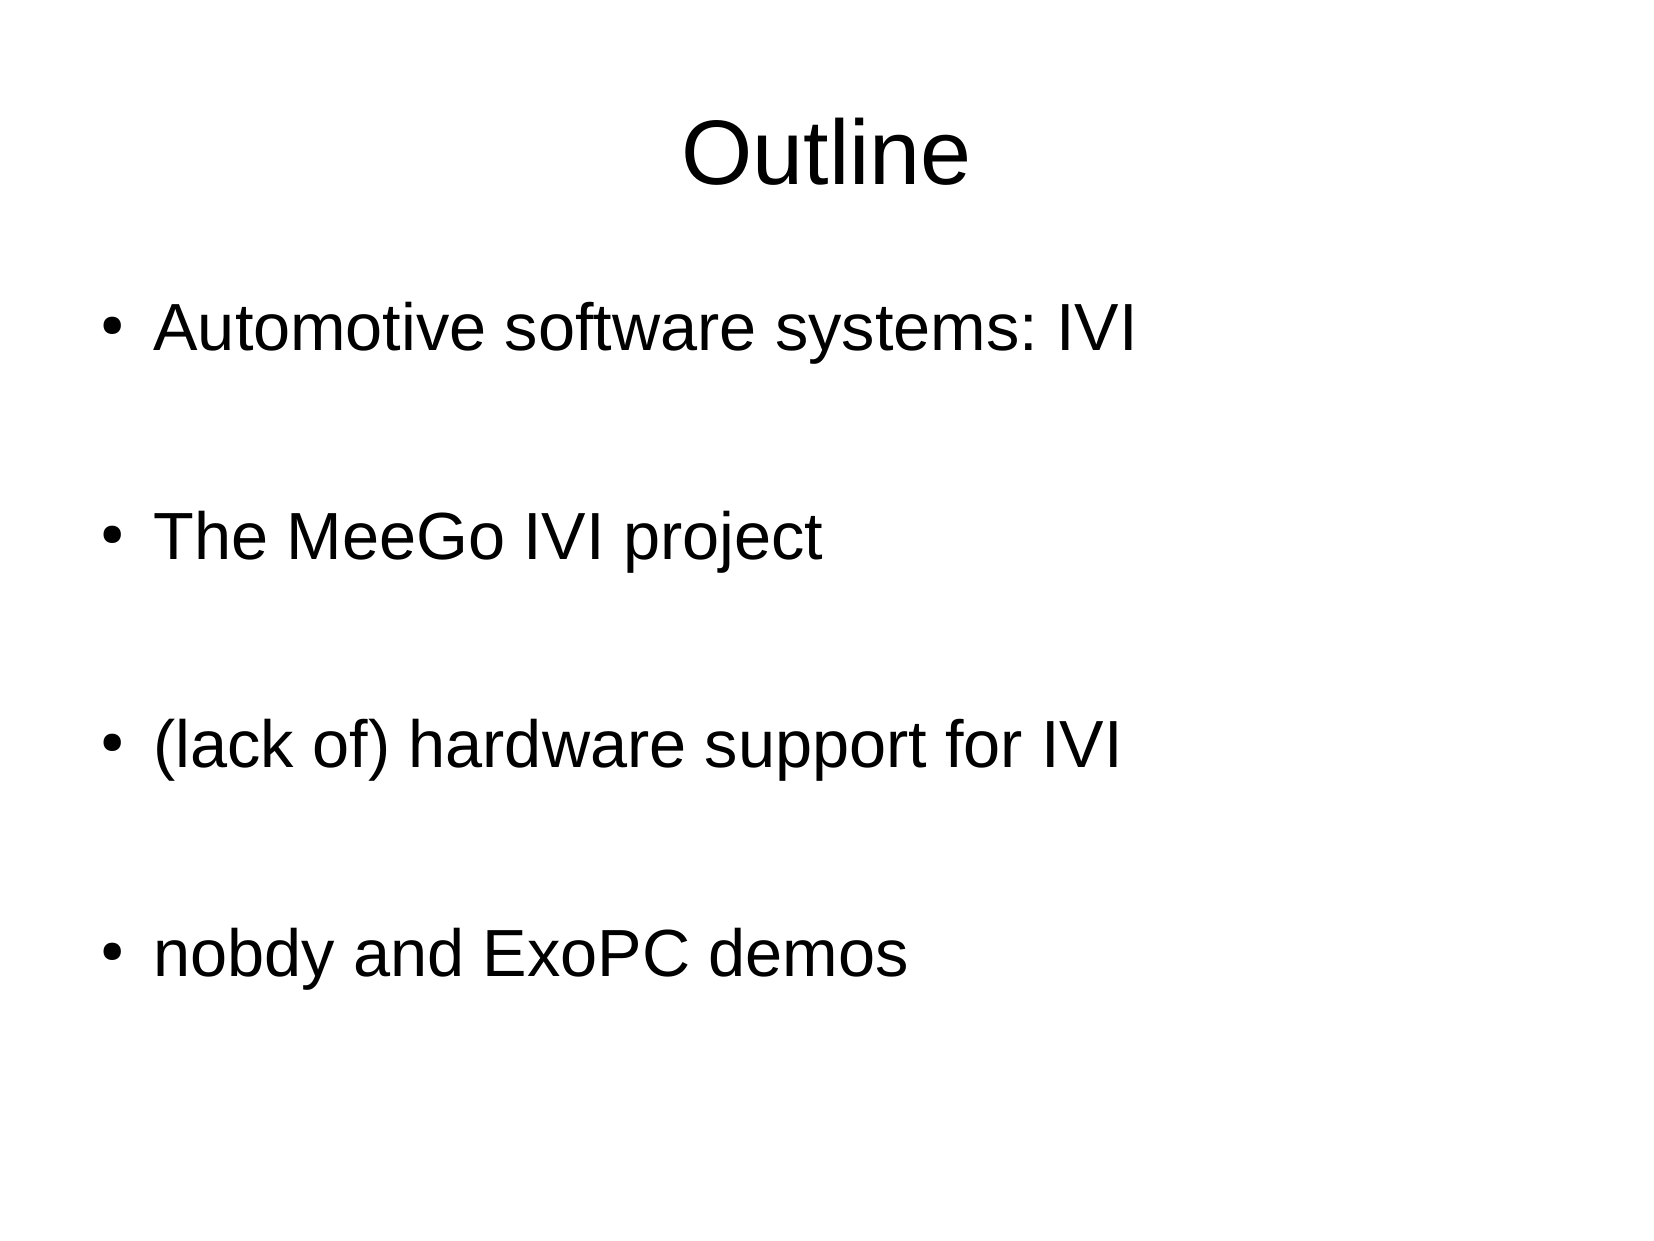

# Outline
Automotive software systems: IVI
The MeeGo IVI project
(lack of) hardware support for IVI
nobdy and ExoPC demos